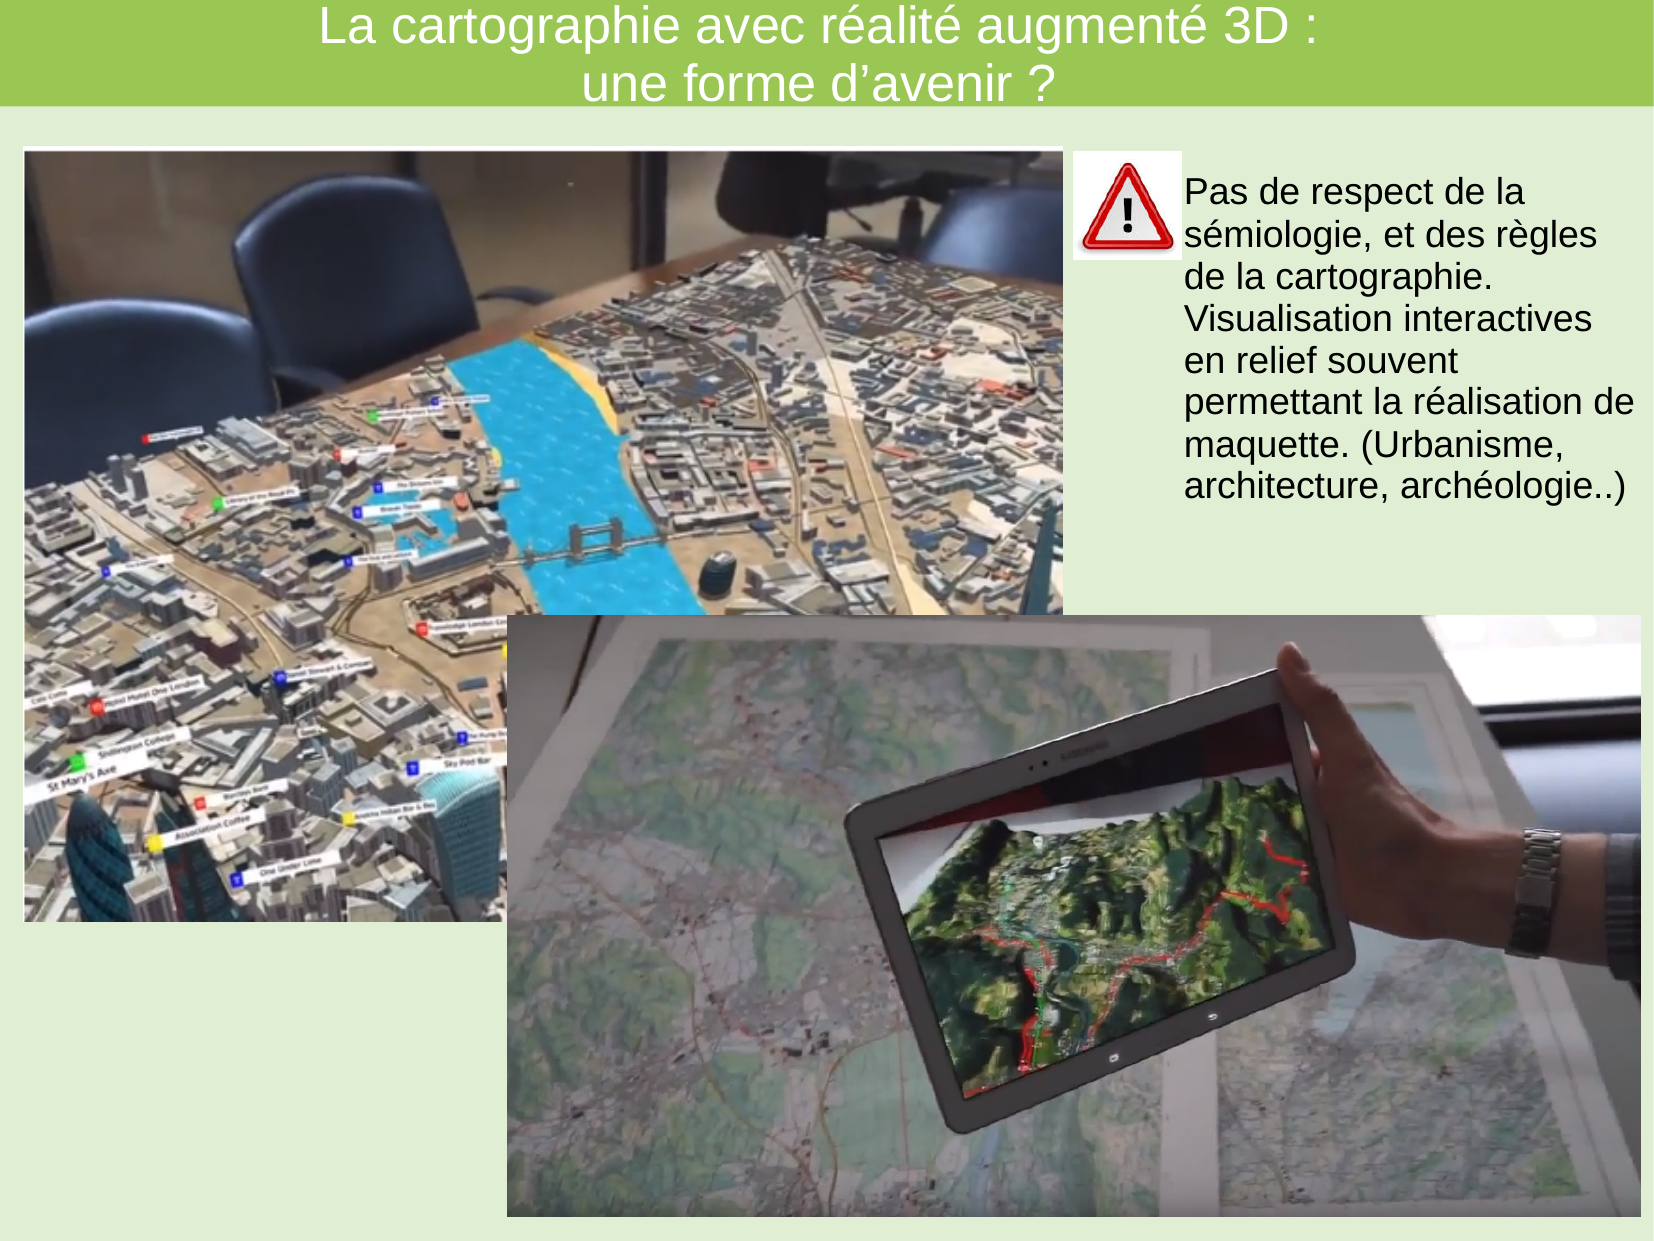

# La cartographie avec réalité augmenté 3D : une forme d’avenir ?
Pas de respect de la sémiologie, et des règles de la cartographie.
Visualisation interactives en relief souvent permettant la réalisation de maquette. (Urbanisme,
architecture, archéologie..)